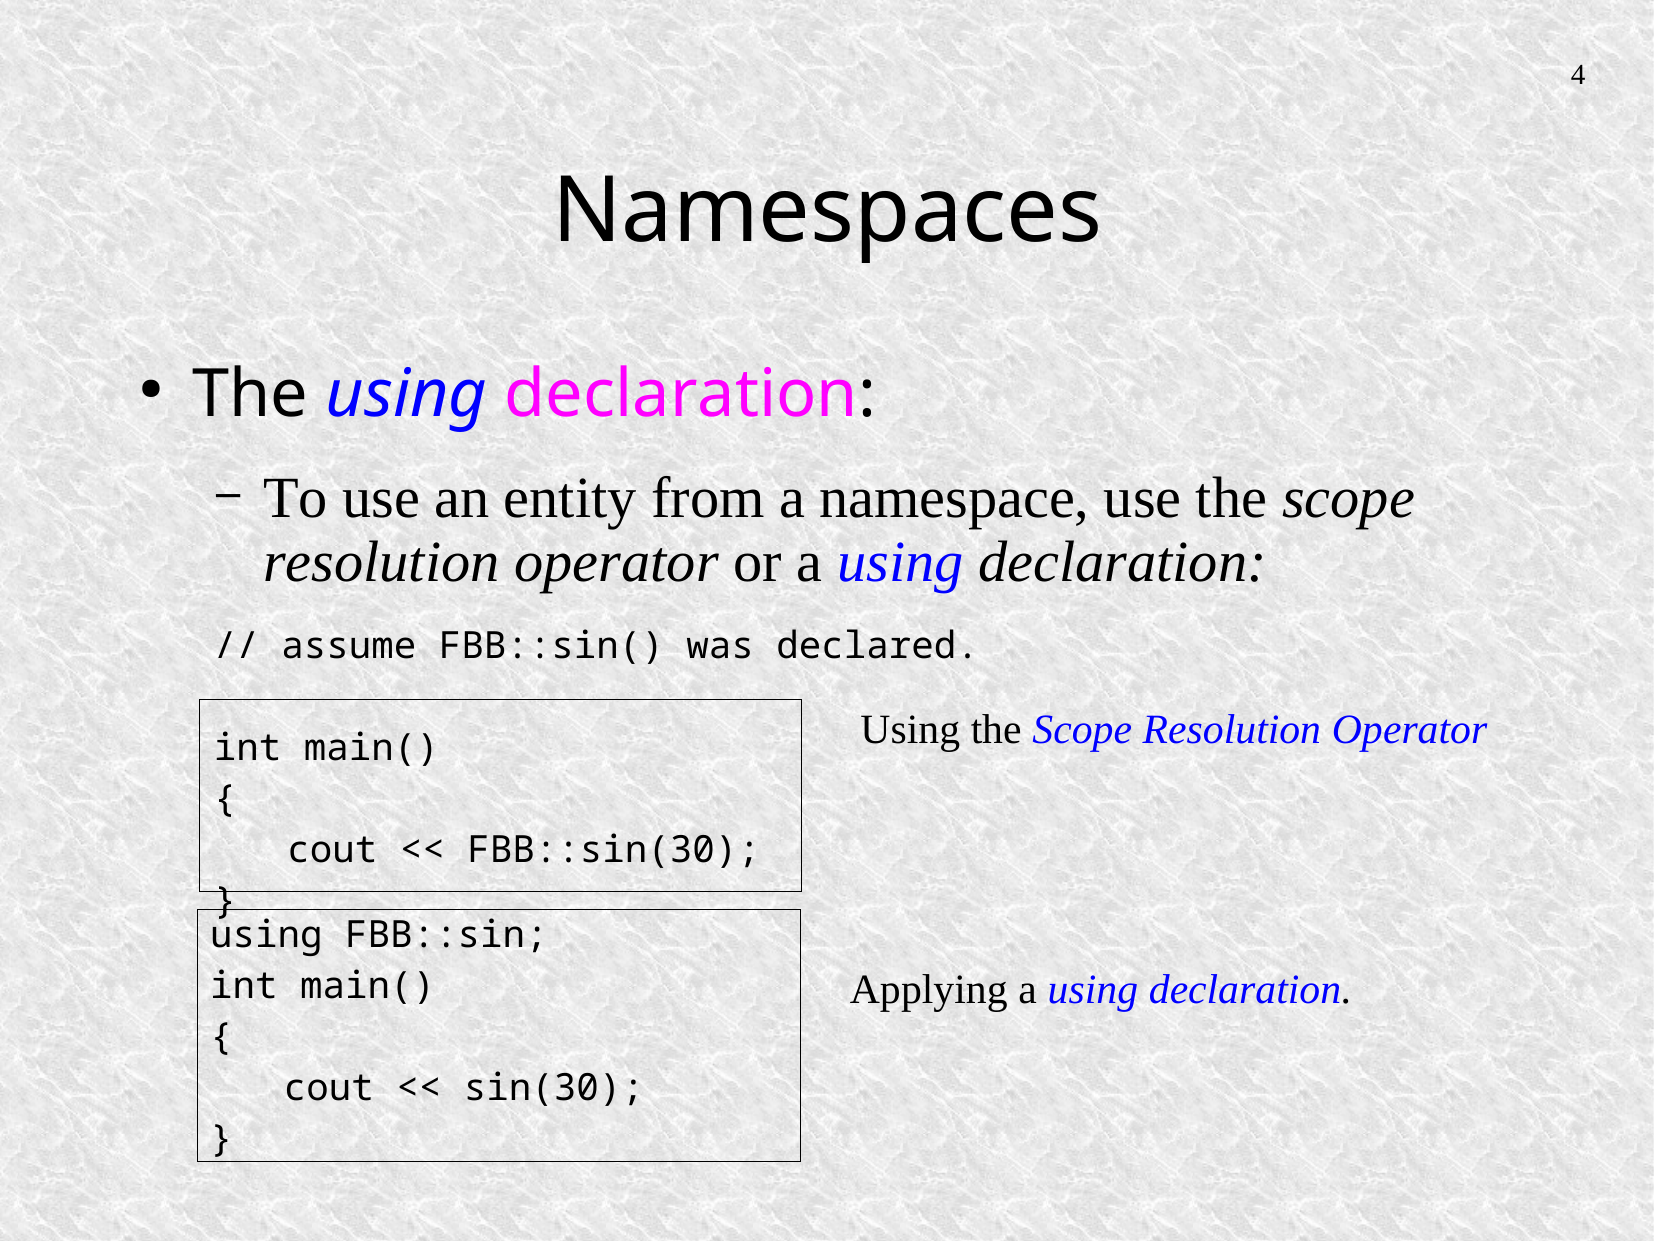

4
# Namespaces
The using declaration:
To use an entity from a namespace, use the scope resolution operator or a using declaration:
 Using the Scope Resolution Operator
 Applying a using declaration.
// assume FBB::sin() was declared.
int main()
{
	cout << FBB::sin(30);
}
using FBB::sin;
int main()
{
	cout << sin(30);
}